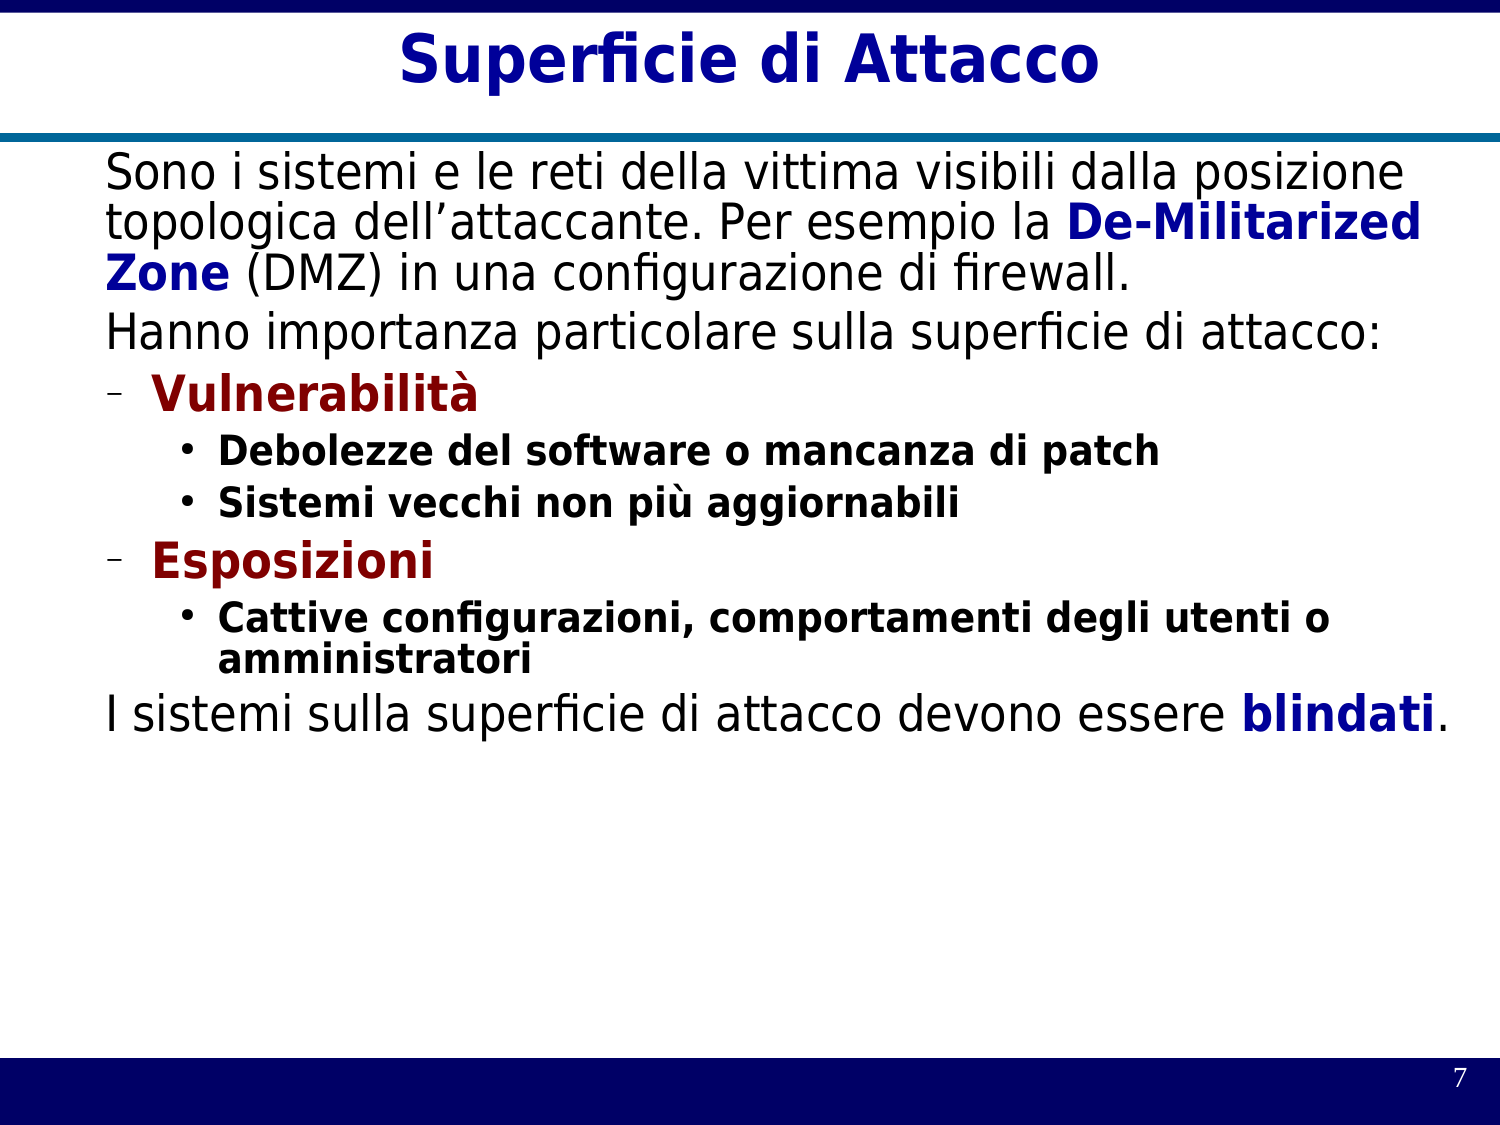

# Superficie di Attacco
Sono i sistemi e le reti della vittima visibili dalla posizione topologica dell’attaccante. Per esempio la De-Militarized Zone (DMZ) in una configurazione di firewall.
Hanno importanza particolare sulla superficie di attacco:
Vulnerabilità
Debolezze del software o mancanza di patch
Sistemi vecchi non più aggiornabili
Esposizioni
Cattive configurazioni, comportamenti degli utenti o amministratori
I sistemi sulla superficie di attacco devono essere blindati.